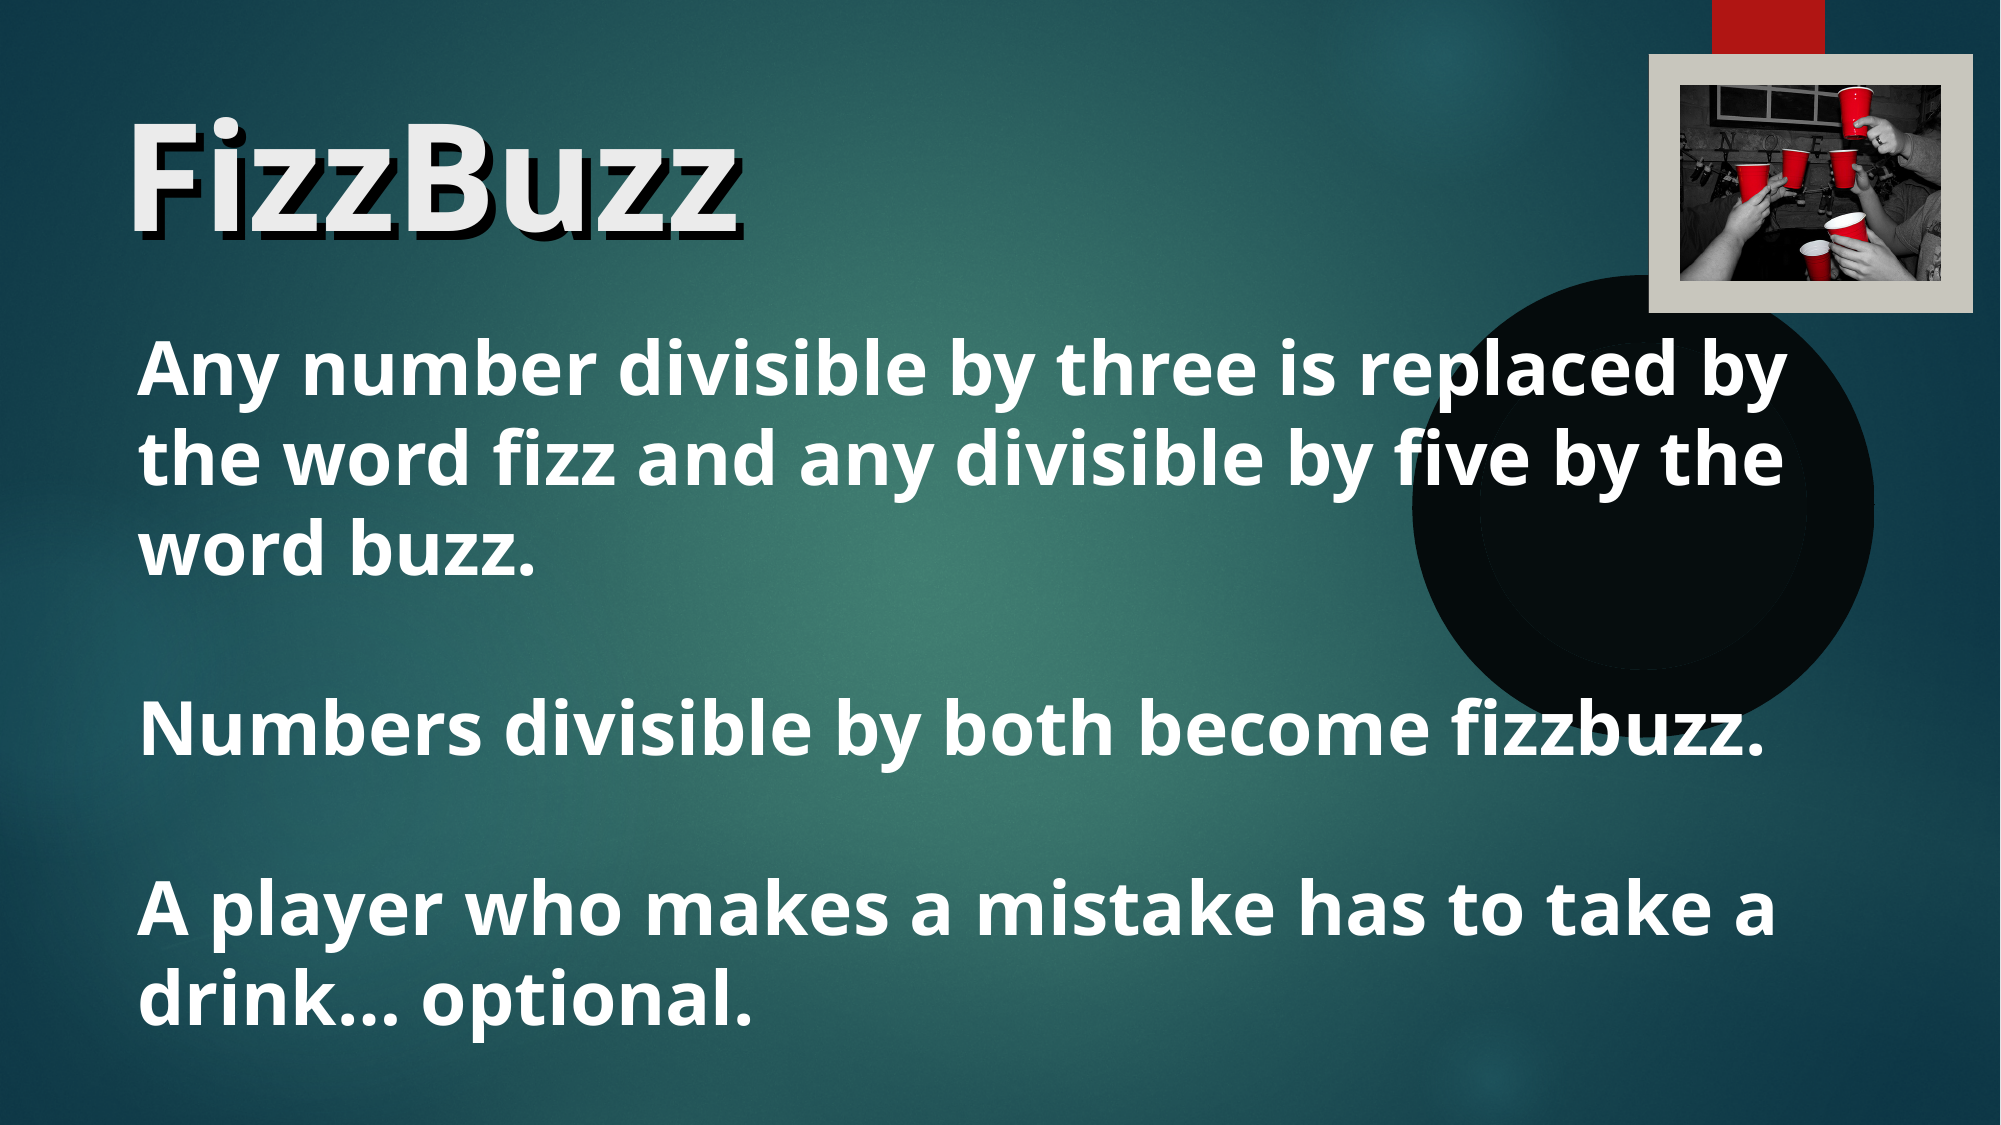

# FizzBuzz
Any number divisible by three is replaced by the word fizz and any divisible by five by the word buzz.
Numbers divisible by both become fizzbuzz.
A player who makes a mistake has to take a drink… optional.